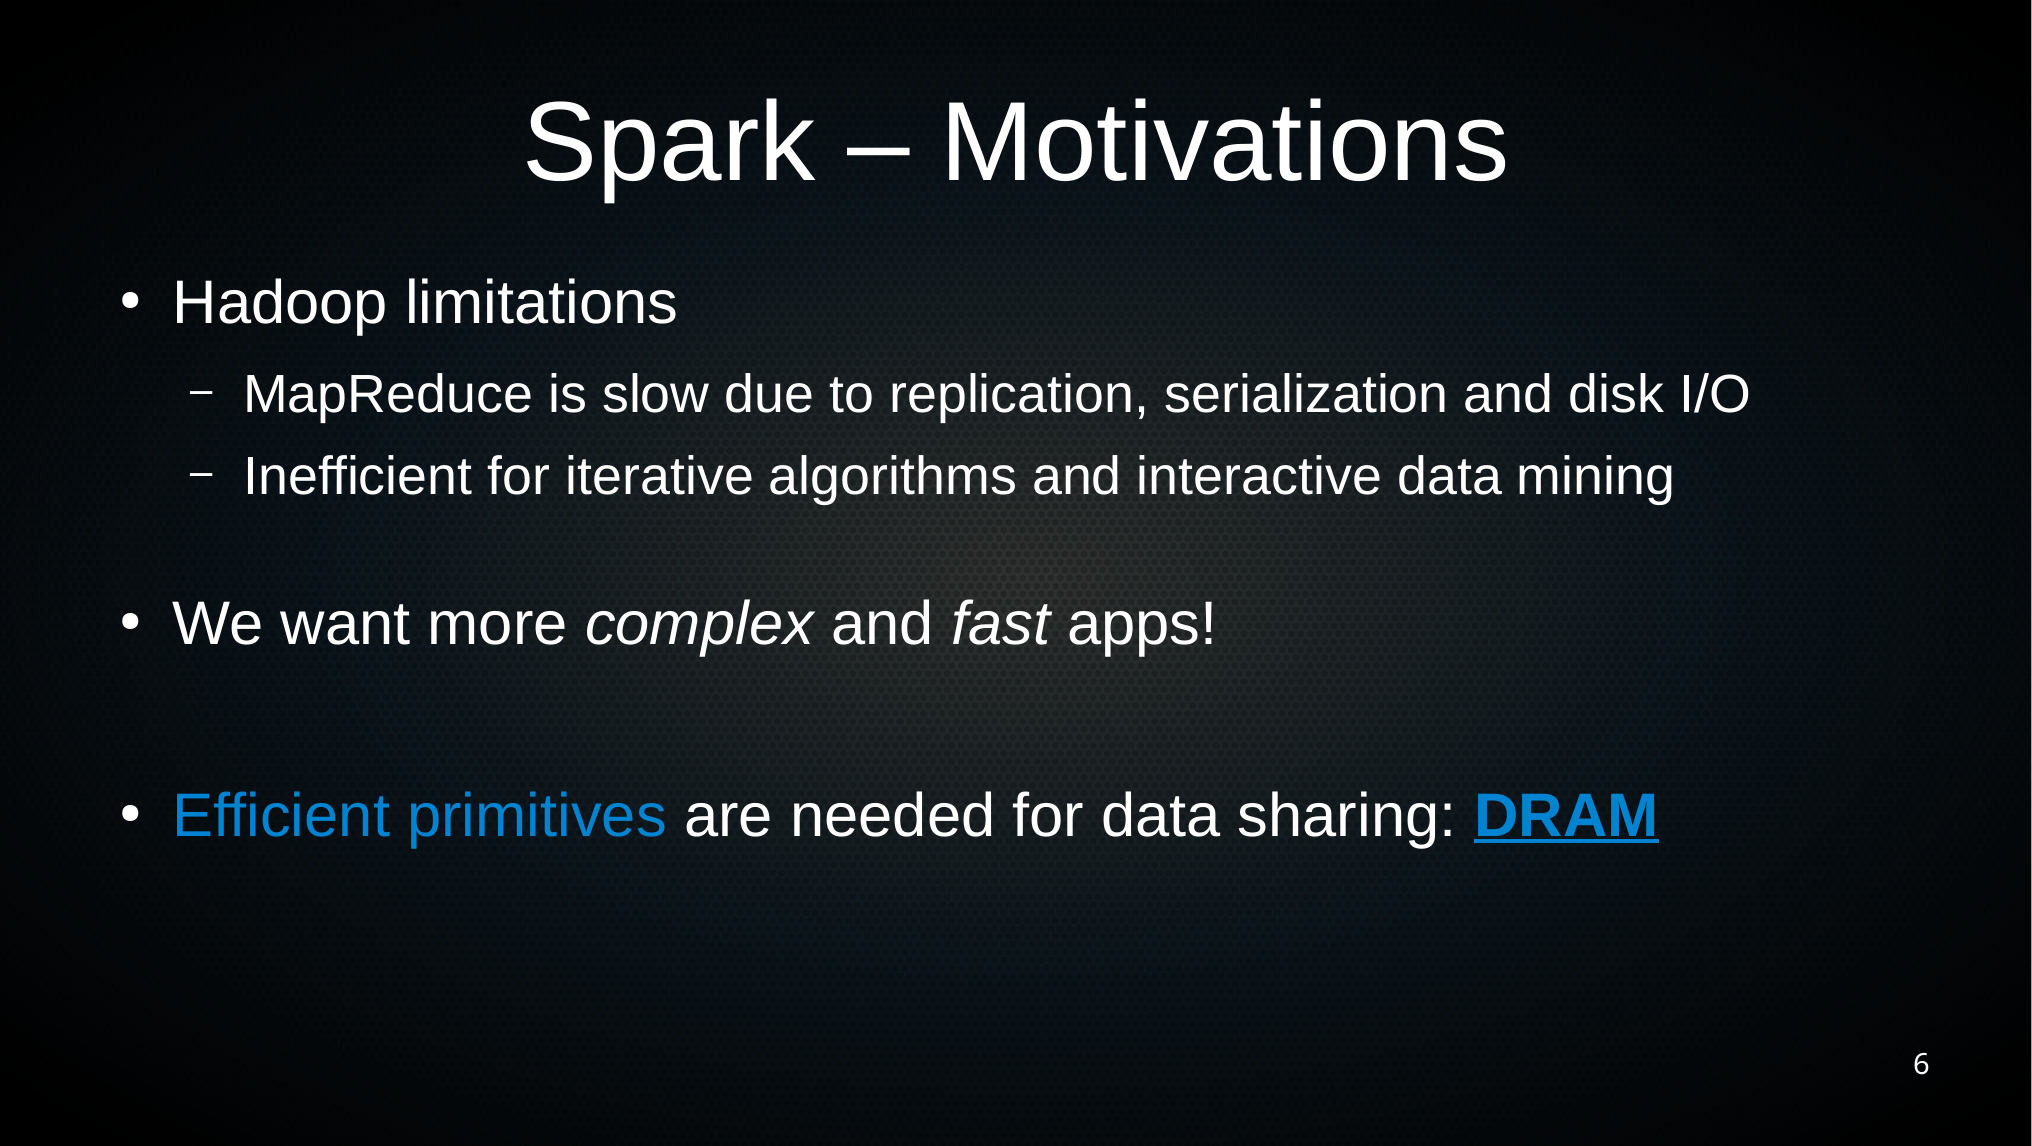

# Spark – Motivations
Hadoop limitations
MapReduce is slow due to replication, serialization and disk I/O
Inefficient for iterative algorithms and interactive data mining
We want more complex and fast apps!
Efficient primitives are needed for data sharing: DRAM
6